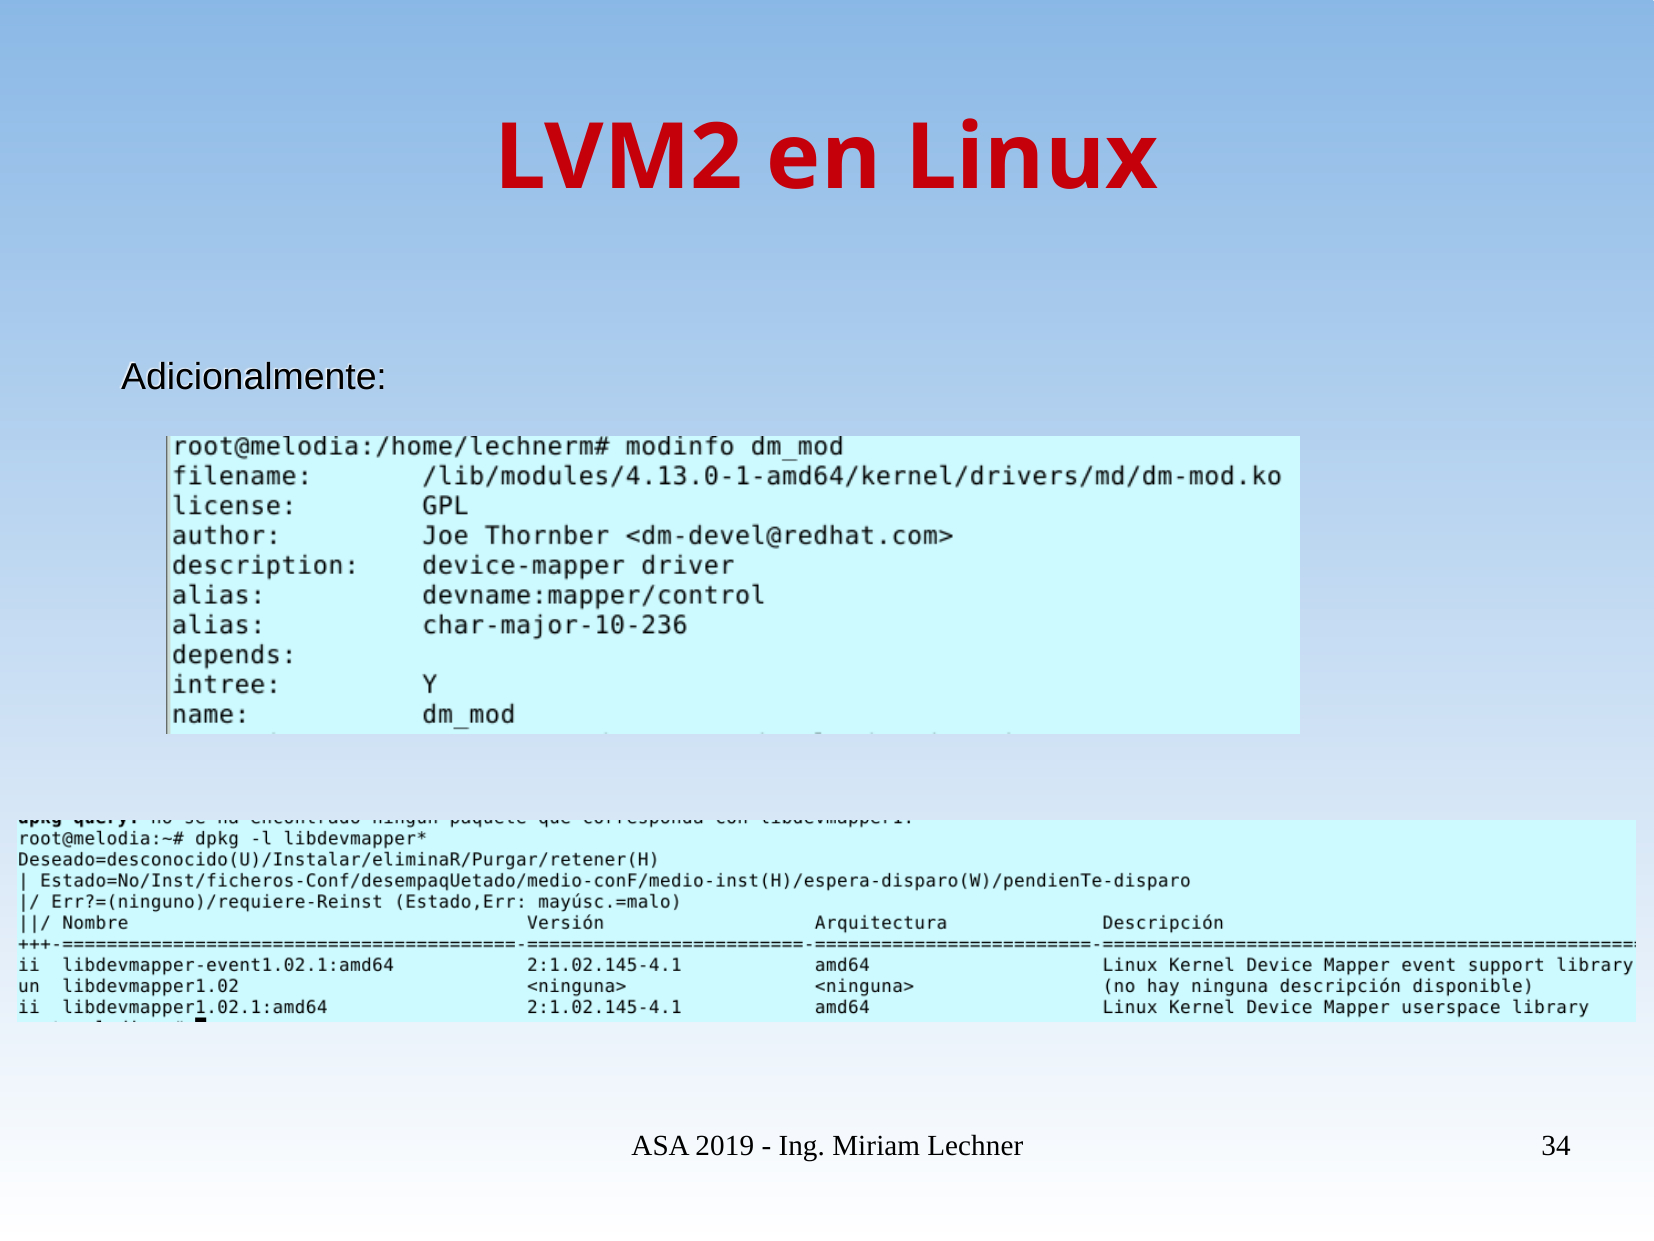

# LVM2 en Linux
Adicionalmente:
ASA 2019 - Ing. Miriam Lechner
34